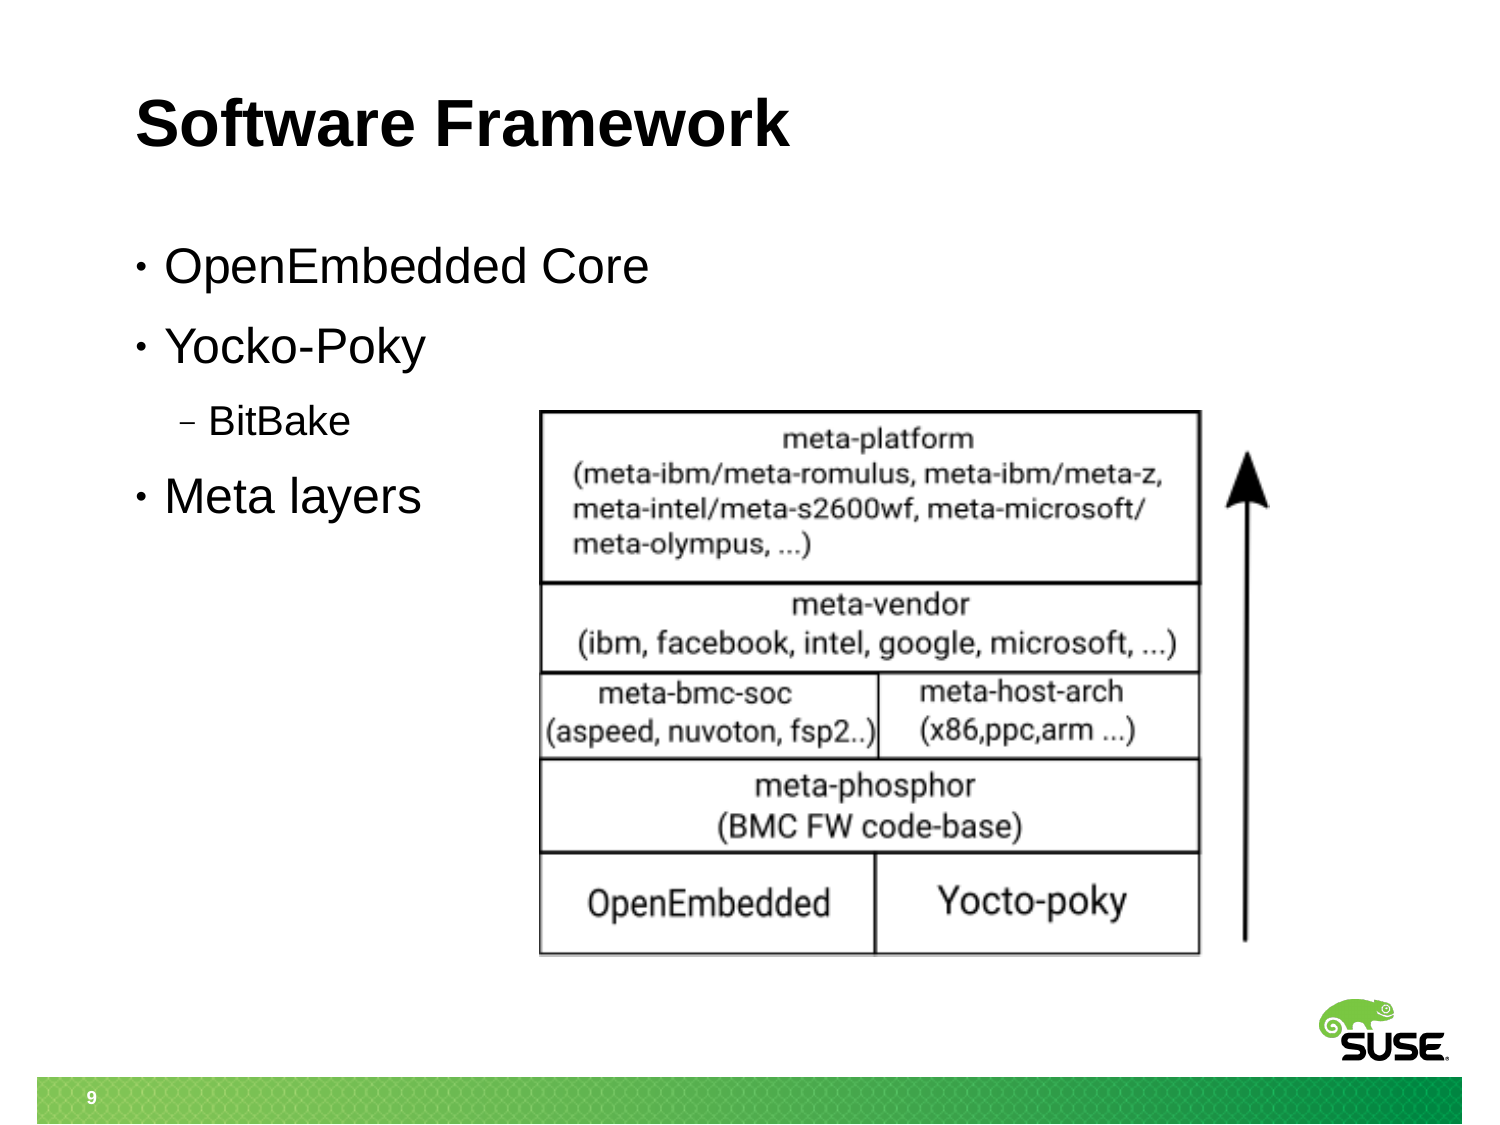

# Software Framework
OpenEmbedded Core
Yocko-Poky
BitBake
Meta layers